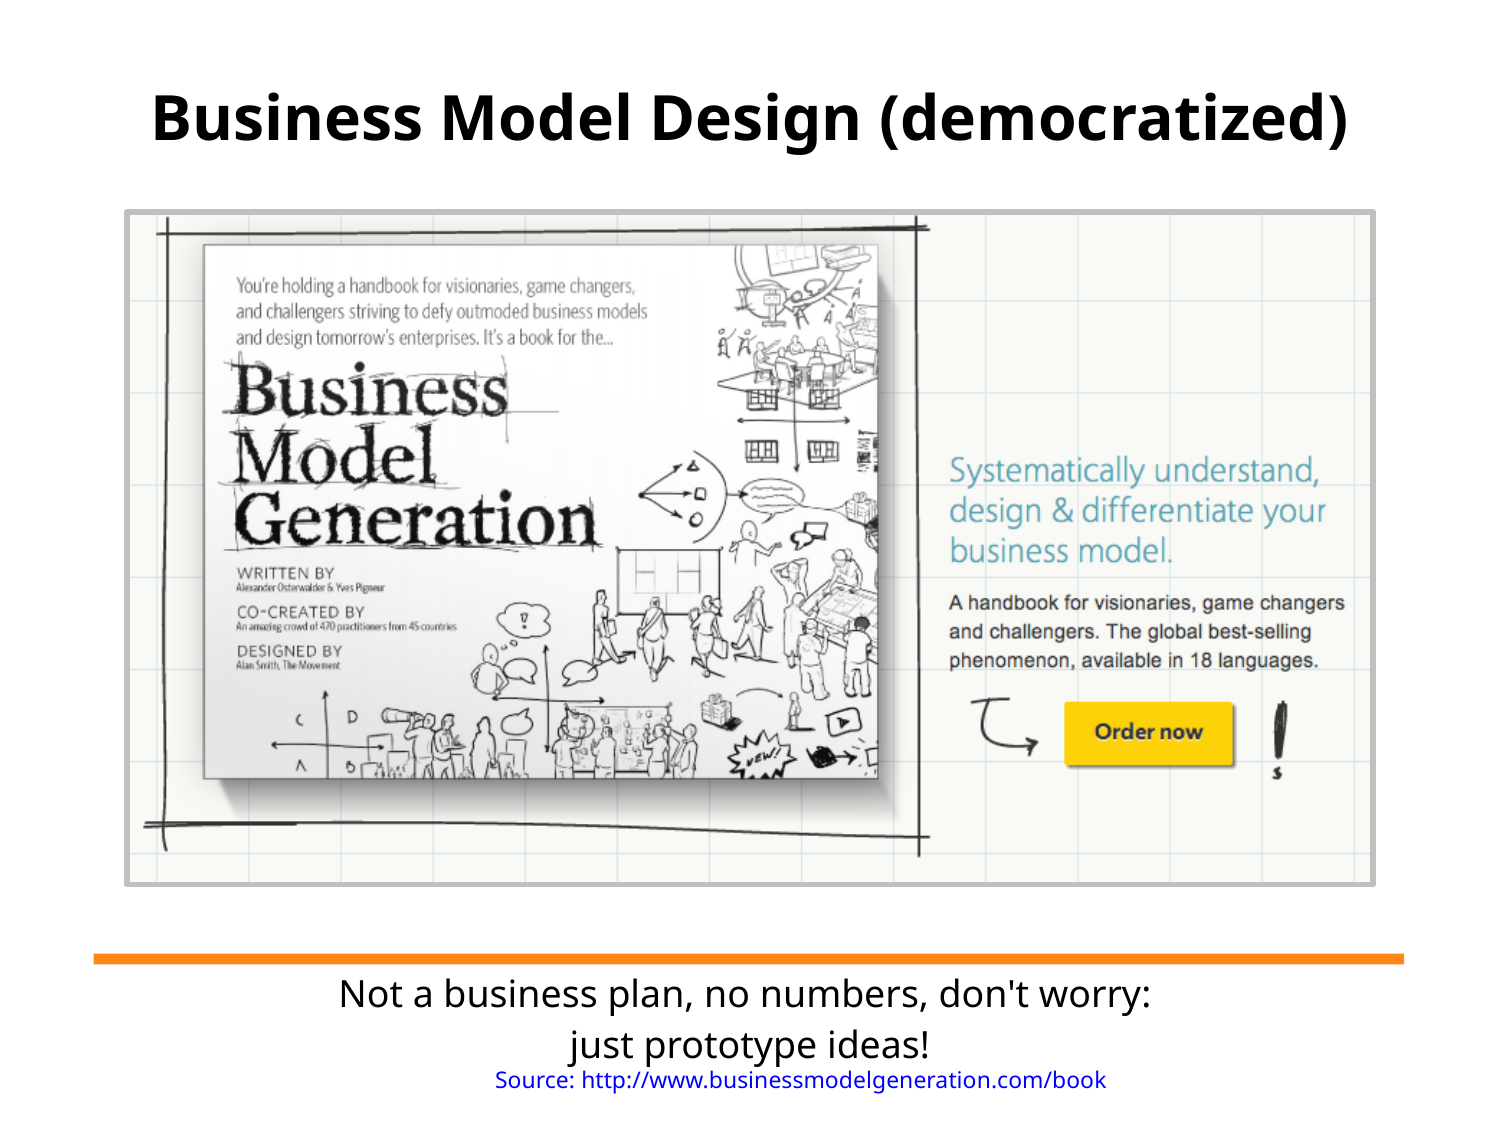

# Business Model Design (democratized)
Not a business plan, no numbers, don't worry:
just prototype ideas!
Source: http://www.businessmodelgeneration.com/book